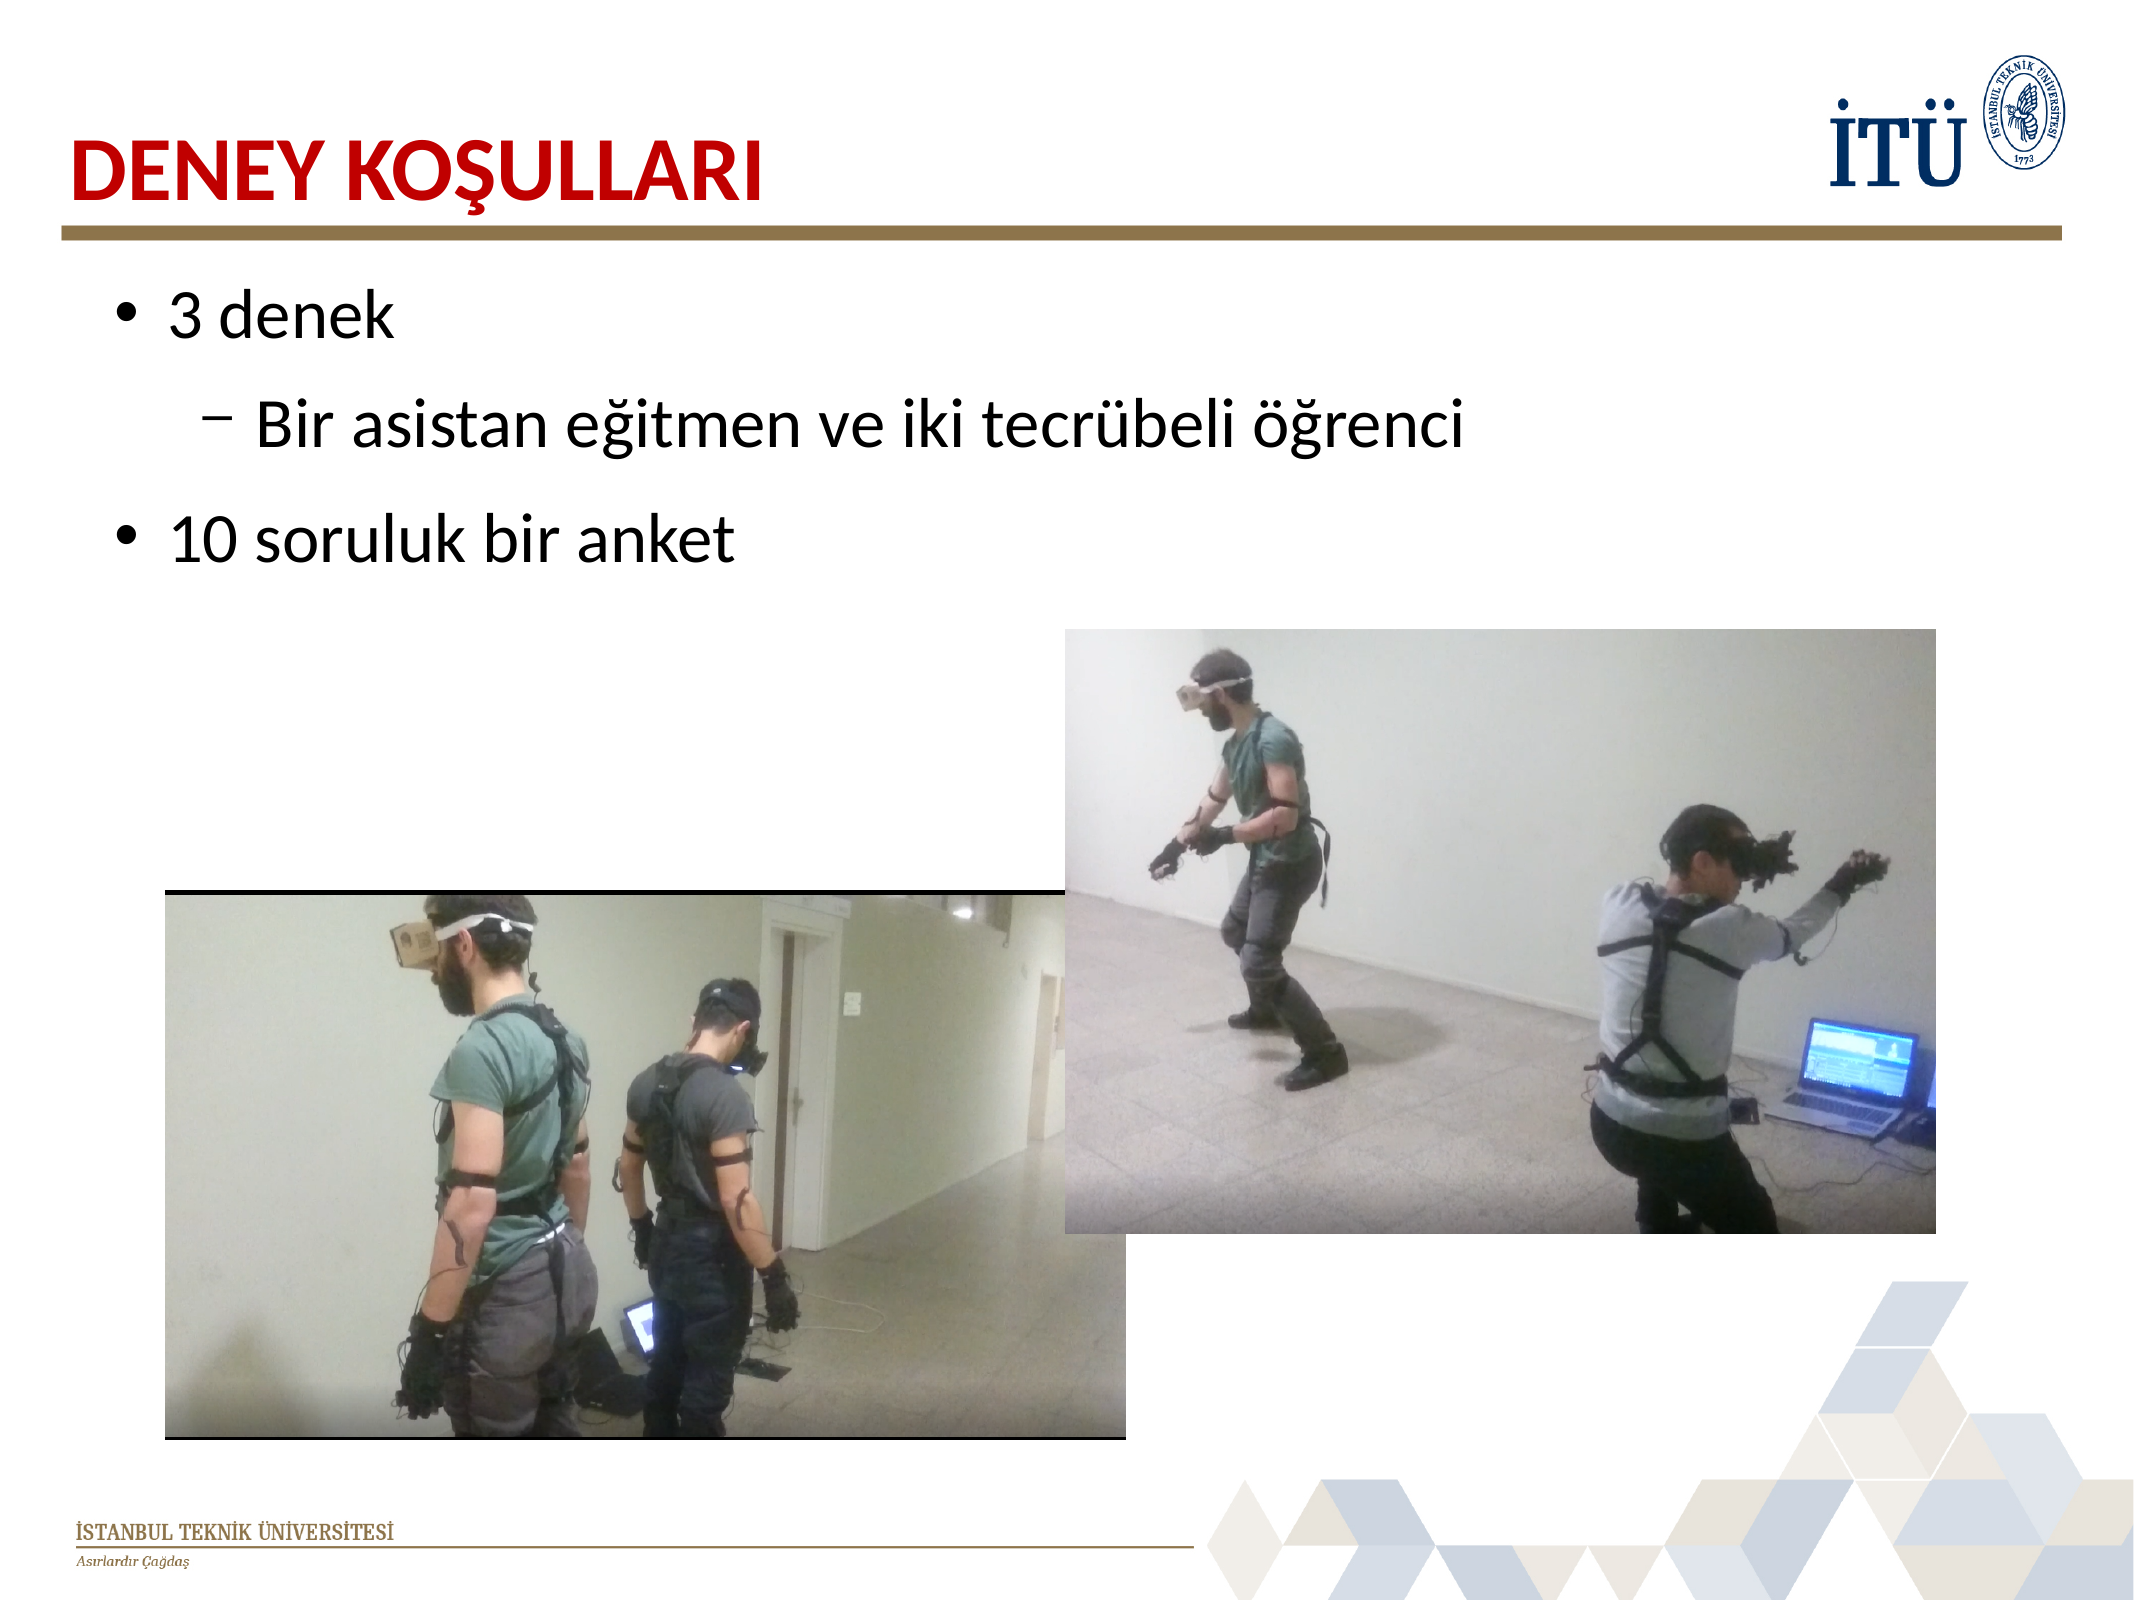

DENEY KOŞULLARI
# 3 denek
Bir asistan eğitmen ve iki tecrübeli öğrenci
10 soruluk bir anket